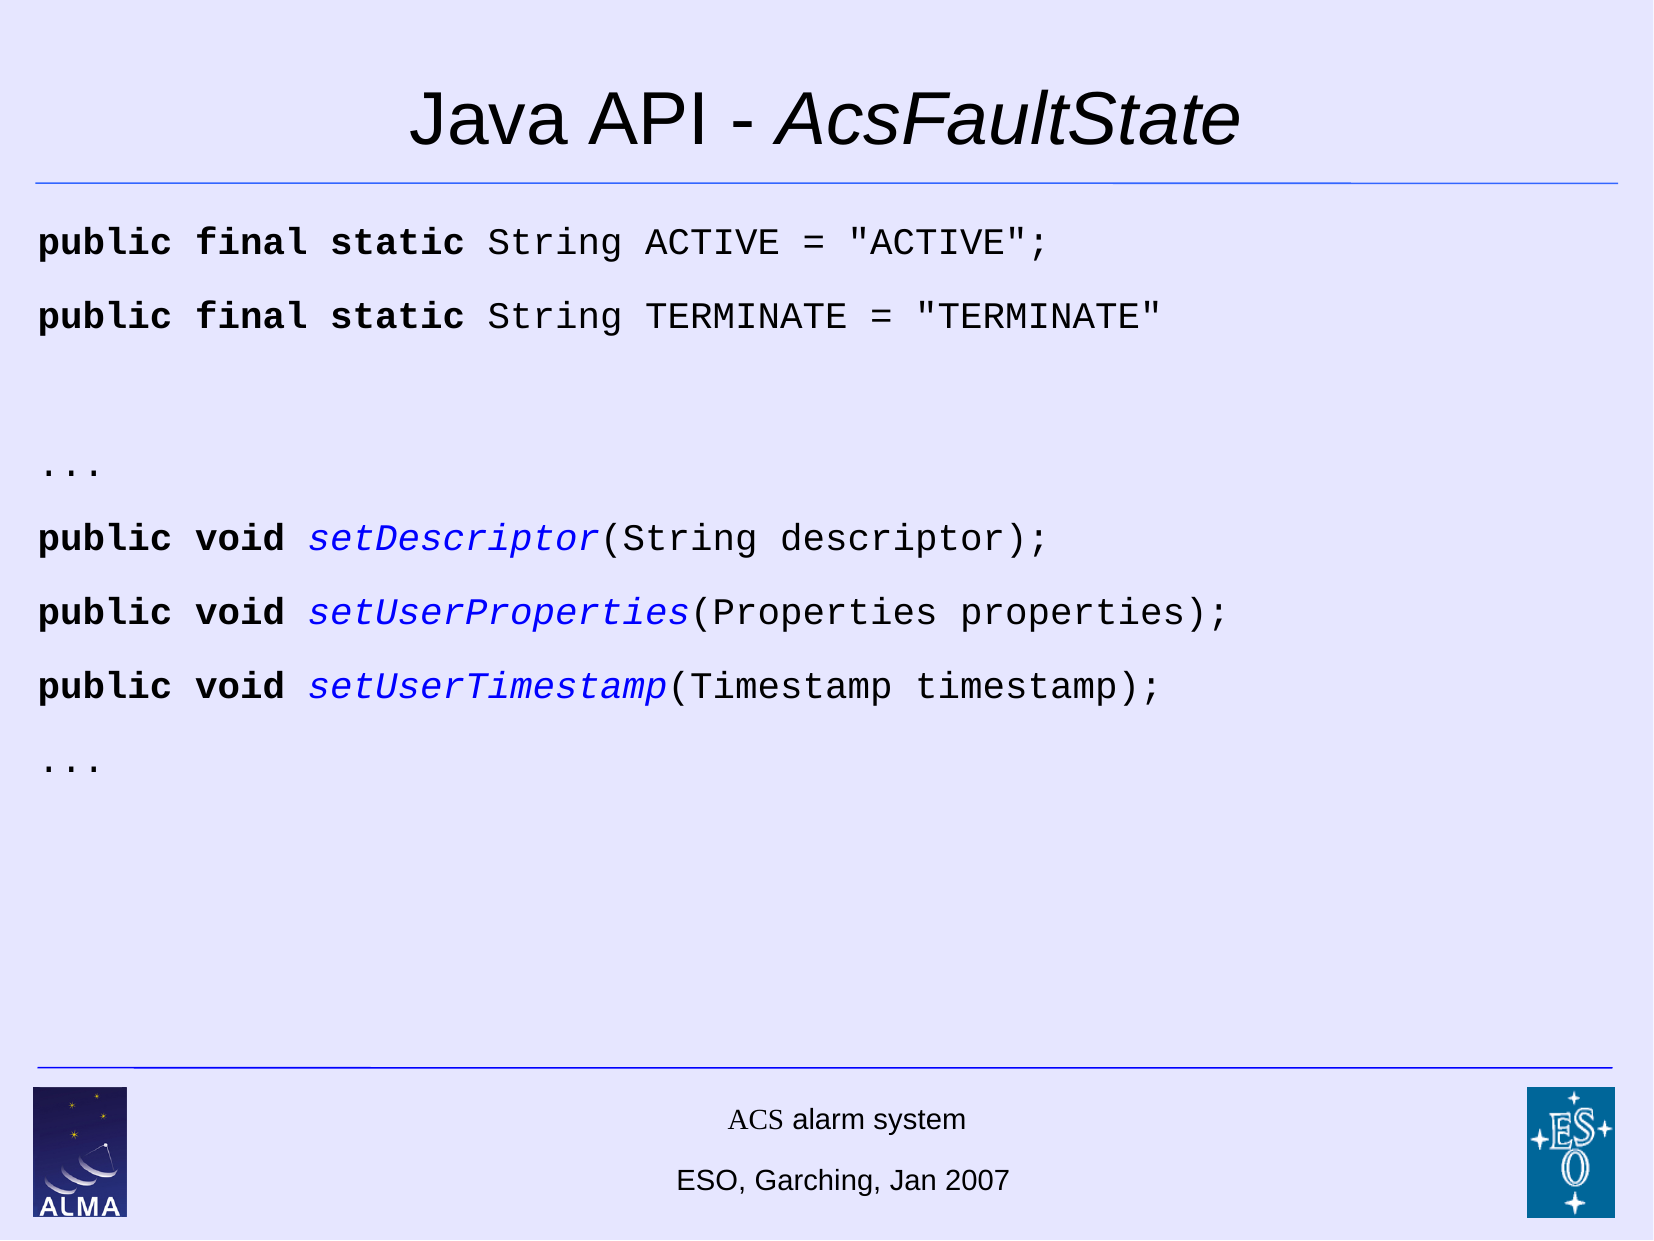

# Java API - AcsFaultState
public final static String ACTIVE = "ACTIVE";
public final static String TERMINATE = "TERMINATE"
...
public void setDescriptor(String descriptor);
public void setUserProperties(Properties properties);
public void setUserTimestamp(Timestamp timestamp);
...